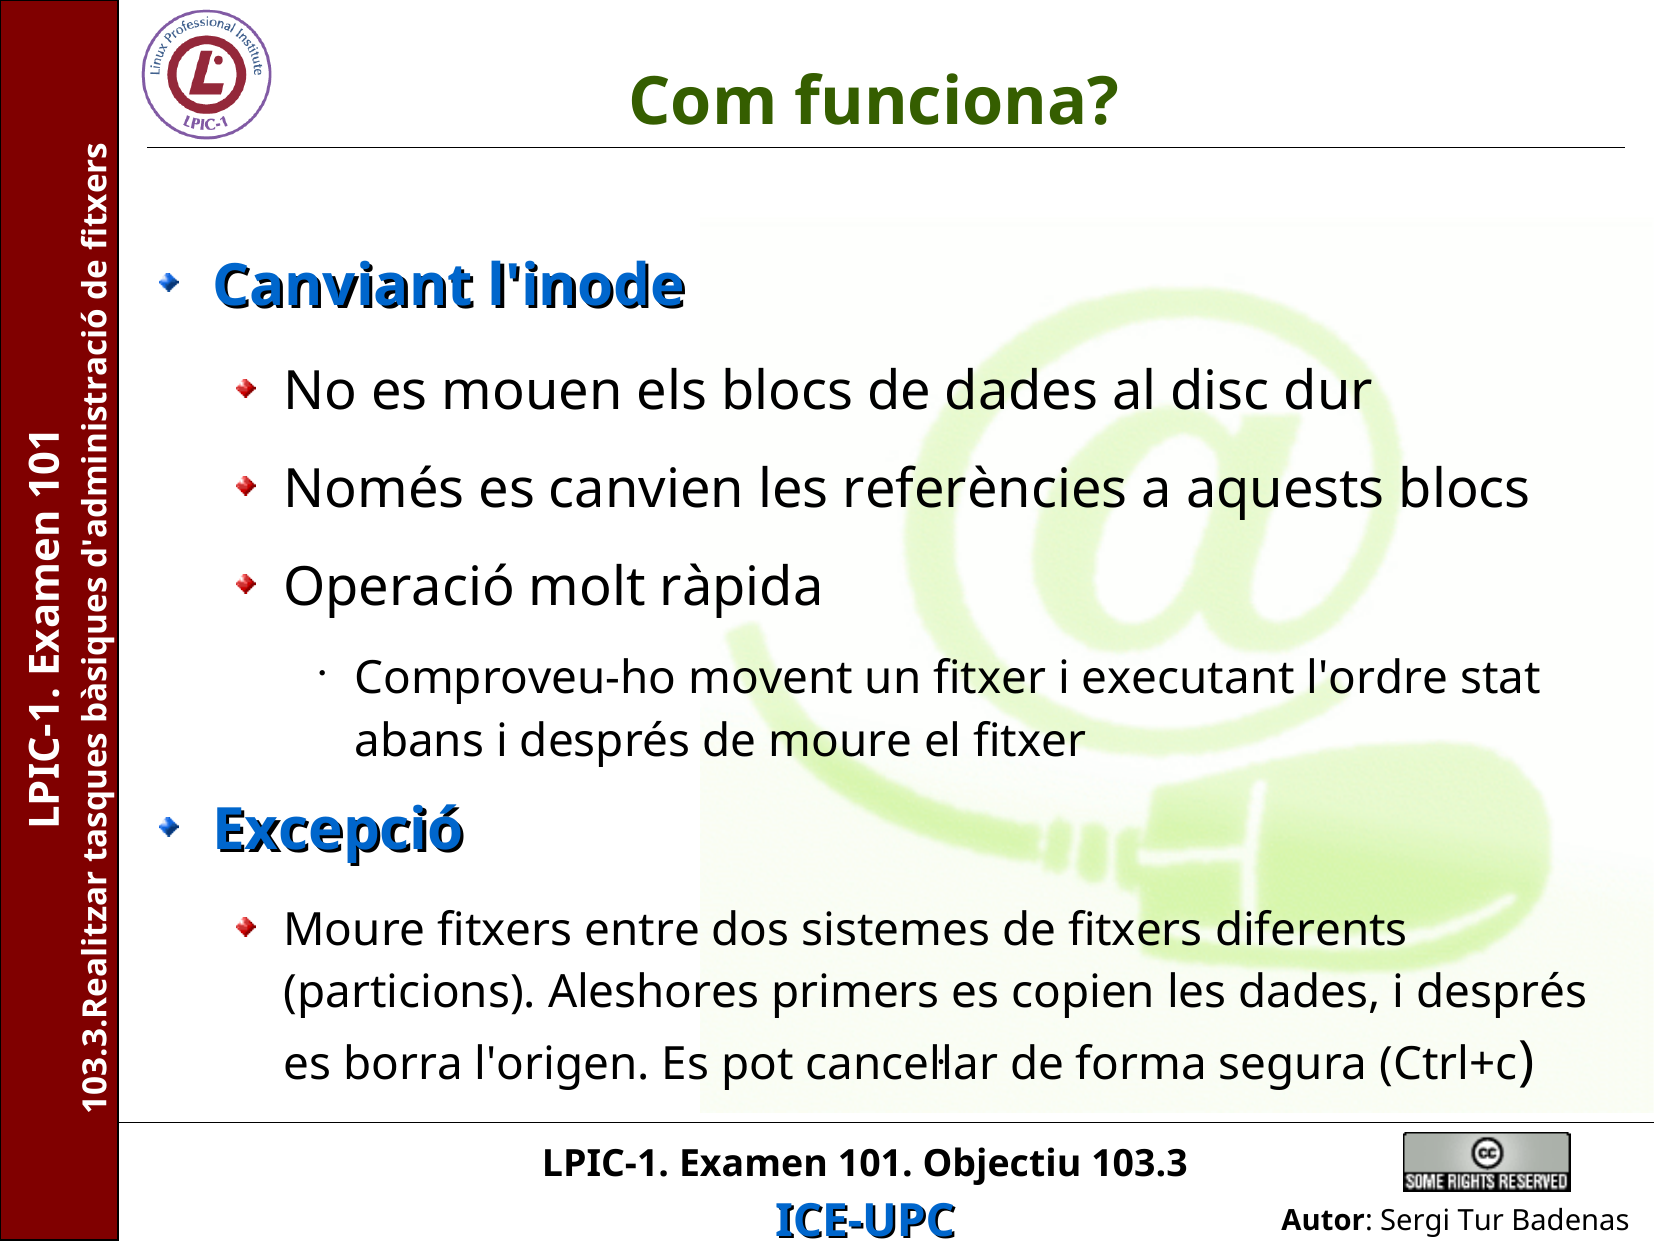

# Com funciona?
Canviant l'inode
No es mouen els blocs de dades al disc dur
Només es canvien les referències a aquests blocs
Operació molt ràpida
Comproveu-ho movent un fitxer i executant l'ordre stat abans i després de moure el fitxer
Excepció
Moure fitxers entre dos sistemes de fitxers diferents (particions). Aleshores primers es copien les dades, i després es borra l'origen. Es pot cancel·lar de forma segura (Ctrl+c)